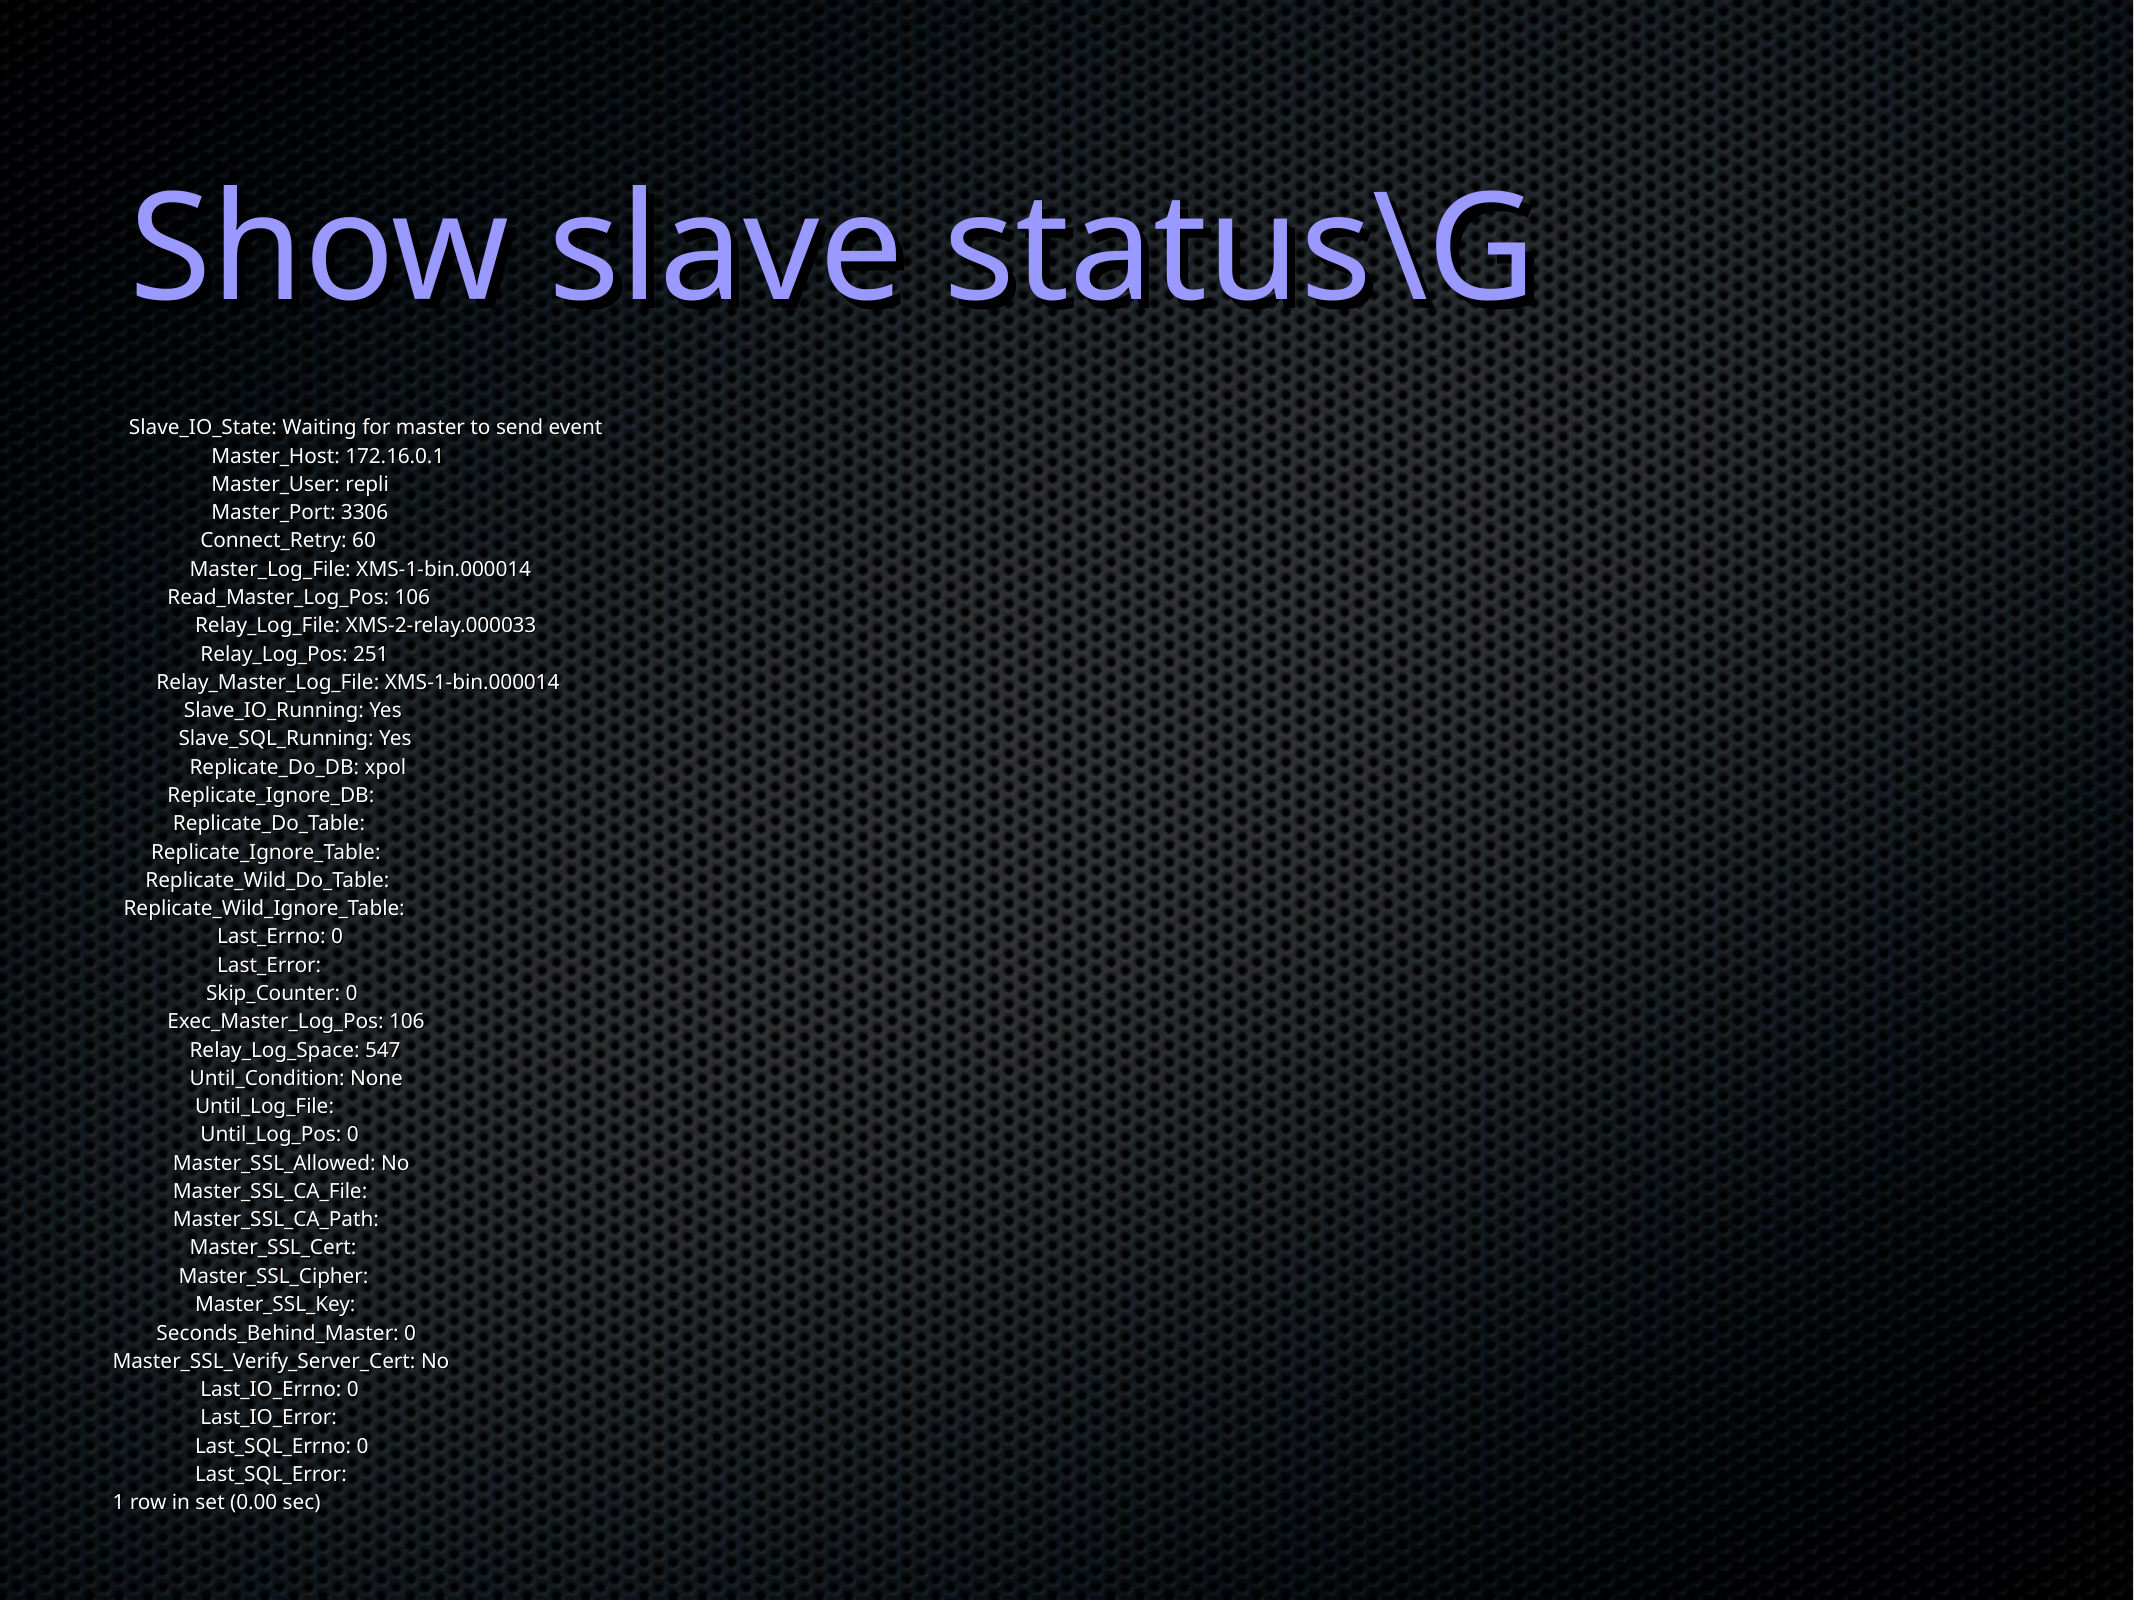

# Show slave status\G
 Slave_IO_State: Waiting for master to send event
 Master_Host: 172.16.0.1
 Master_User: repli
 Master_Port: 3306
 Connect_Retry: 60
 Master_Log_File: XMS-1-bin.000014
 Read_Master_Log_Pos: 106
 Relay_Log_File: XMS-2-relay.000033
 Relay_Log_Pos: 251
 Relay_Master_Log_File: XMS-1-bin.000014
 Slave_IO_Running: Yes
 Slave_SQL_Running: Yes
 Replicate_Do_DB: xpol
 Replicate_Ignore_DB:
 Replicate_Do_Table:
 Replicate_Ignore_Table:
 Replicate_Wild_Do_Table:
 Replicate_Wild_Ignore_Table:
 Last_Errno: 0
 Last_Error:
 Skip_Counter: 0
 Exec_Master_Log_Pos: 106
 Relay_Log_Space: 547
 Until_Condition: None
 Until_Log_File:
 Until_Log_Pos: 0
 Master_SSL_Allowed: No
 Master_SSL_CA_File:
 Master_SSL_CA_Path:
 Master_SSL_Cert:
 Master_SSL_Cipher:
 Master_SSL_Key:
 Seconds_Behind_Master: 0
Master_SSL_Verify_Server_Cert: No
 Last_IO_Errno: 0
 Last_IO_Error:
 Last_SQL_Errno: 0
 Last_SQL_Error:
1 row in set (0.00 sec)